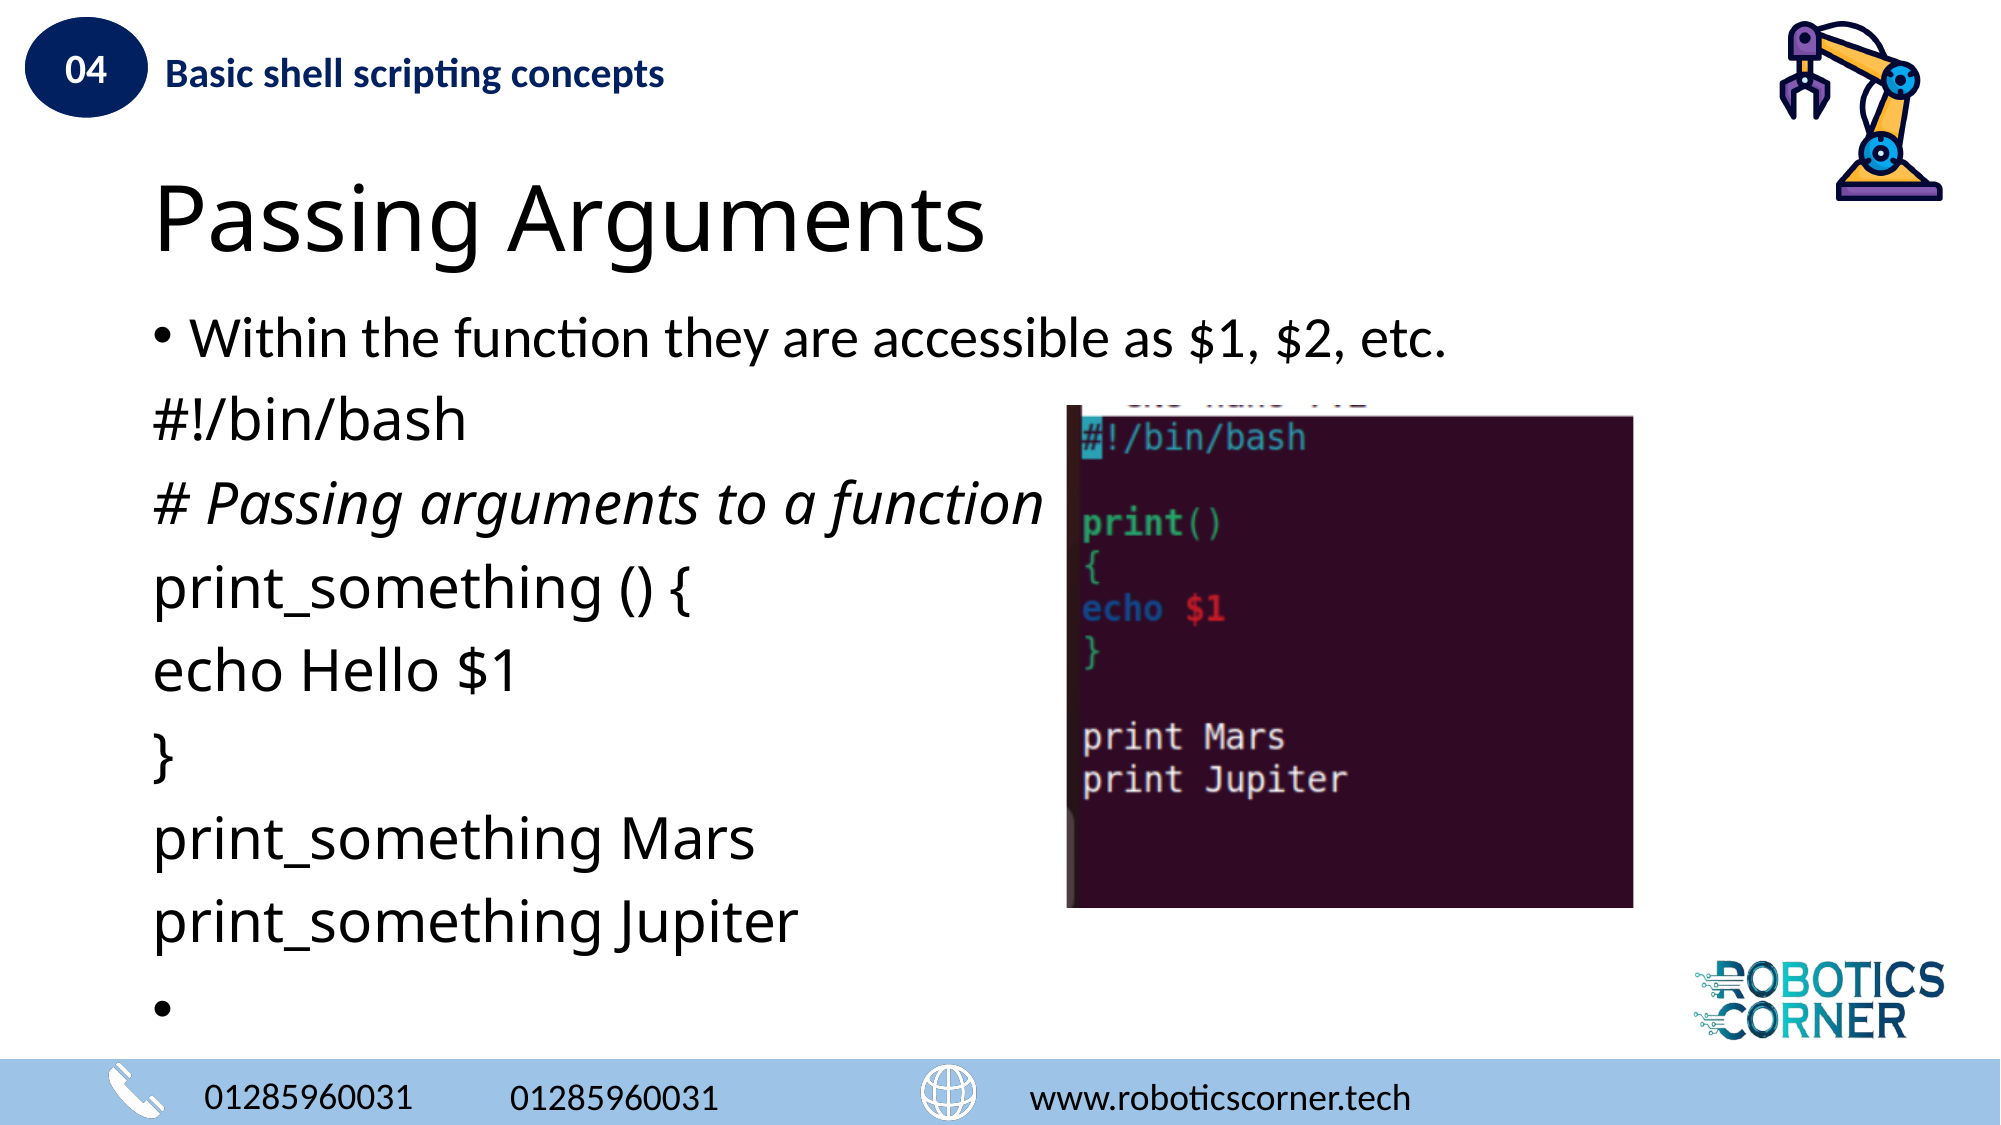

04
Basic shell scripting concepts
# Passing Arguments
Within the function they are accessible as $1, $2, etc.
#!/bin/bash
# Passing arguments to a function
print_something () {
echo Hello $1
}
print_something Mars
print_something Jupiter
01285960031
01285960031
www.roboticscorner.tech